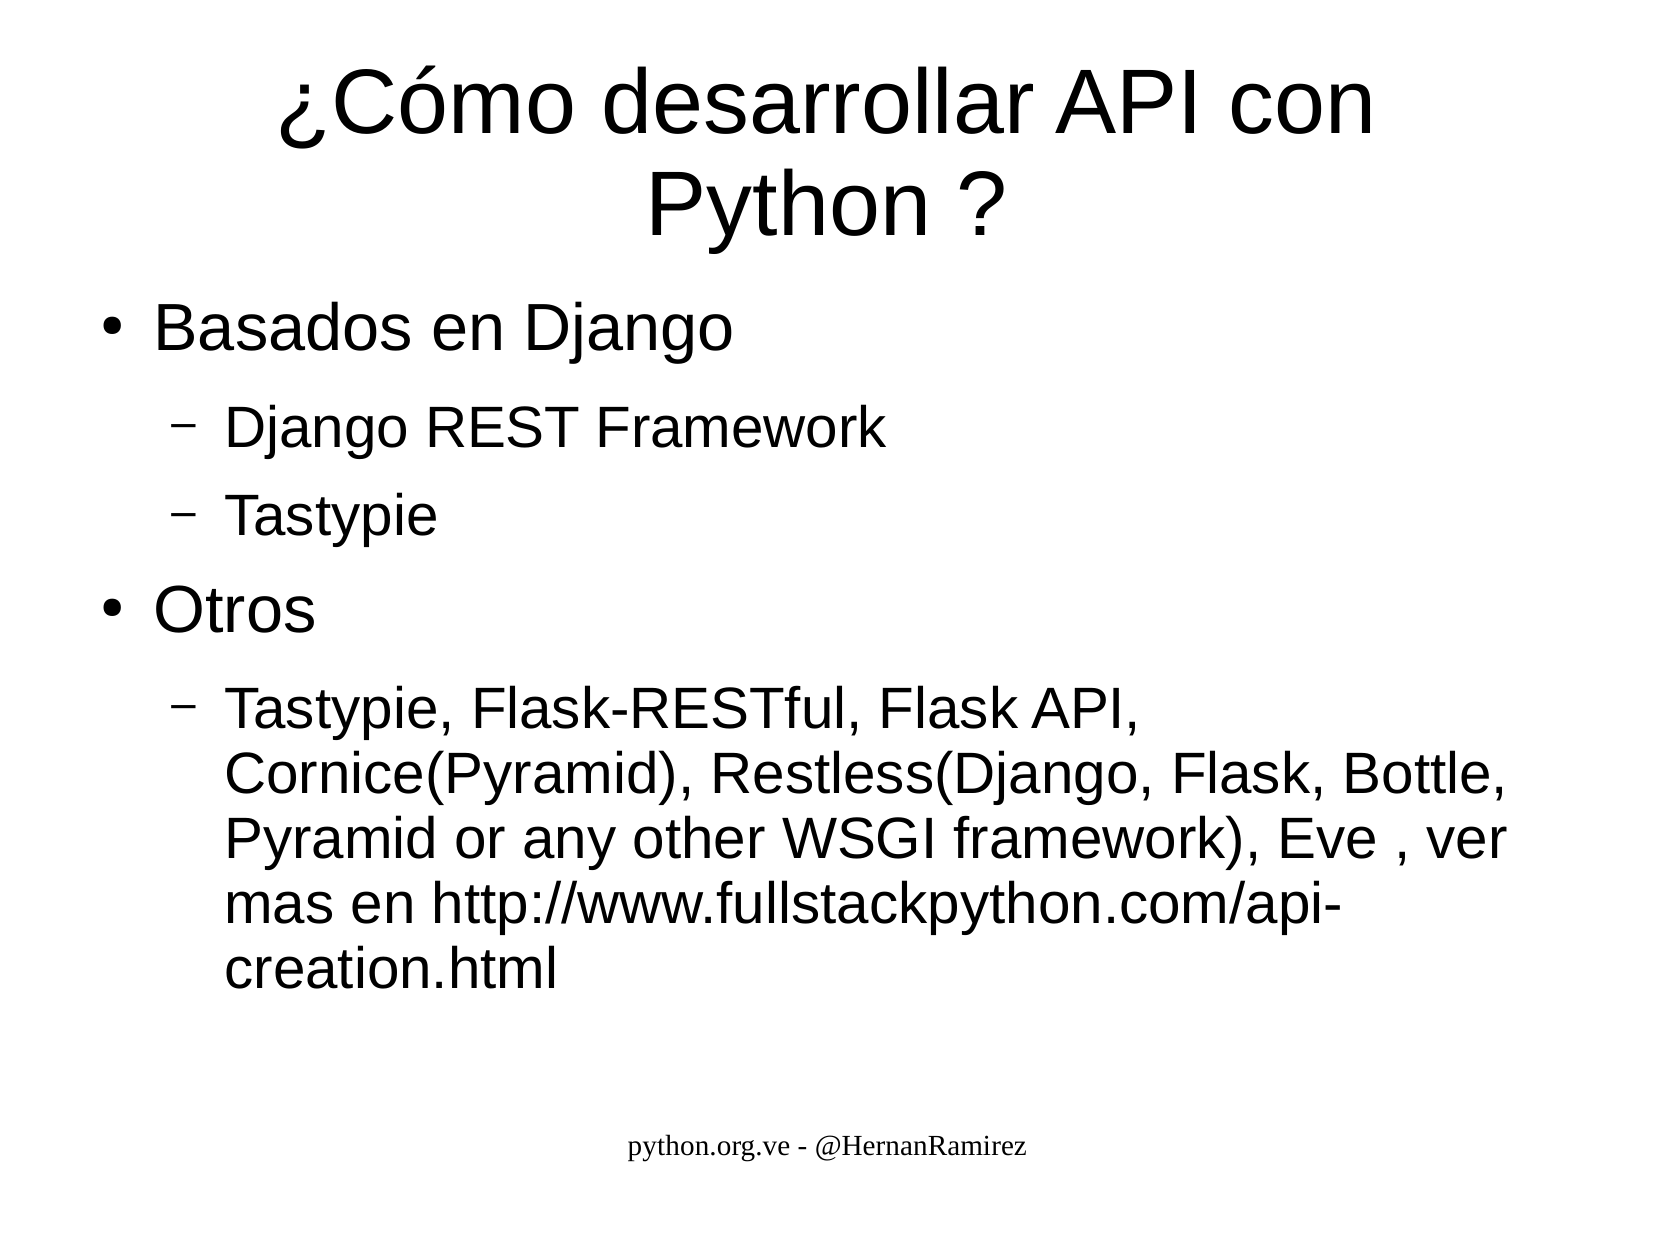

# ¿Cómo desarrollar API con Python ?
Basados en Django
Django REST Framework
Tastypie
Otros
Tastypie, Flask-RESTful, Flask API, Cornice(Pyramid), Restless(Django, Flask, Bottle, Pyramid or any other WSGI framework), Eve , ver mas en http://www.fullstackpython.com/api-creation.html
python.org.ve - @HernanRamirez